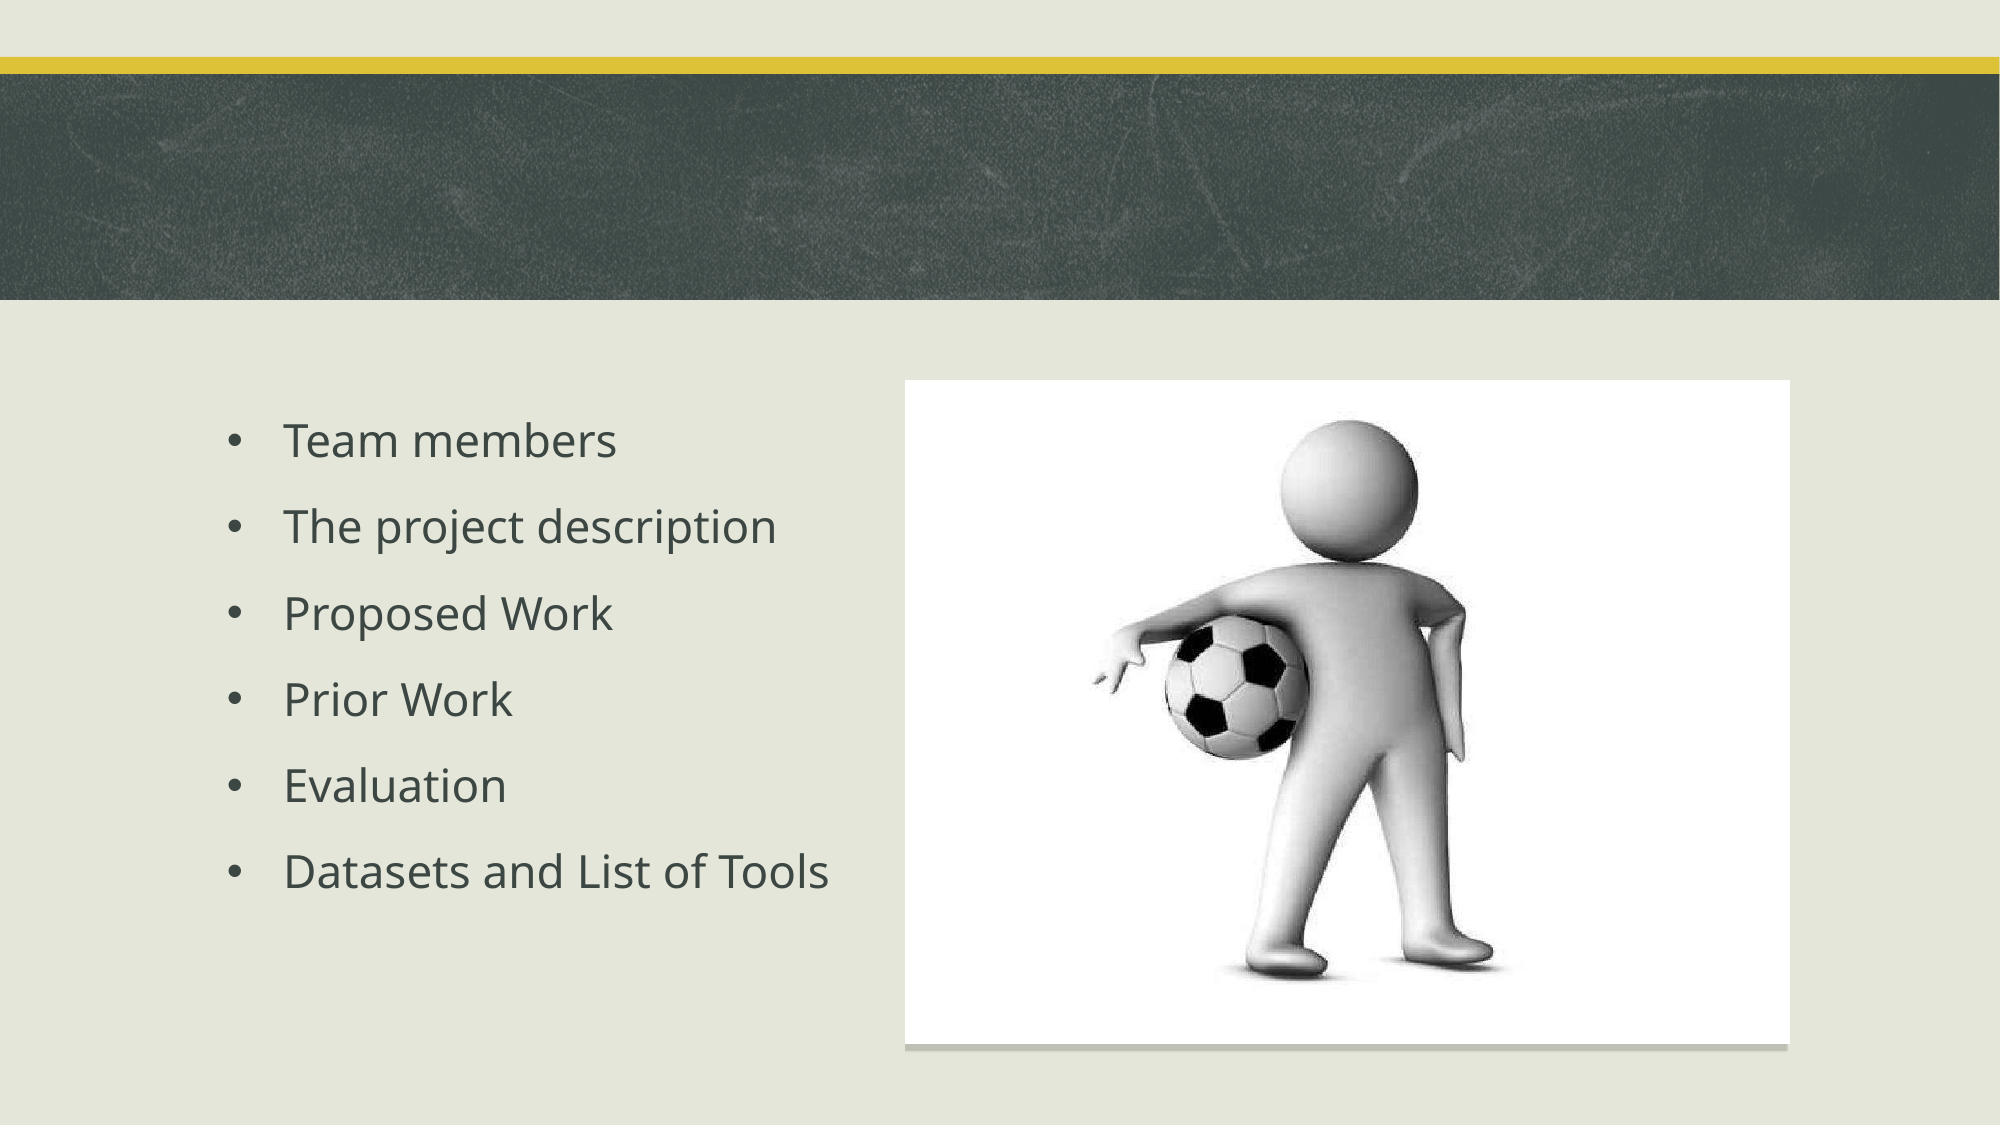

# Team members
The project description
Proposed Work
Prior Work
Evaluation
Datasets and List of Tools